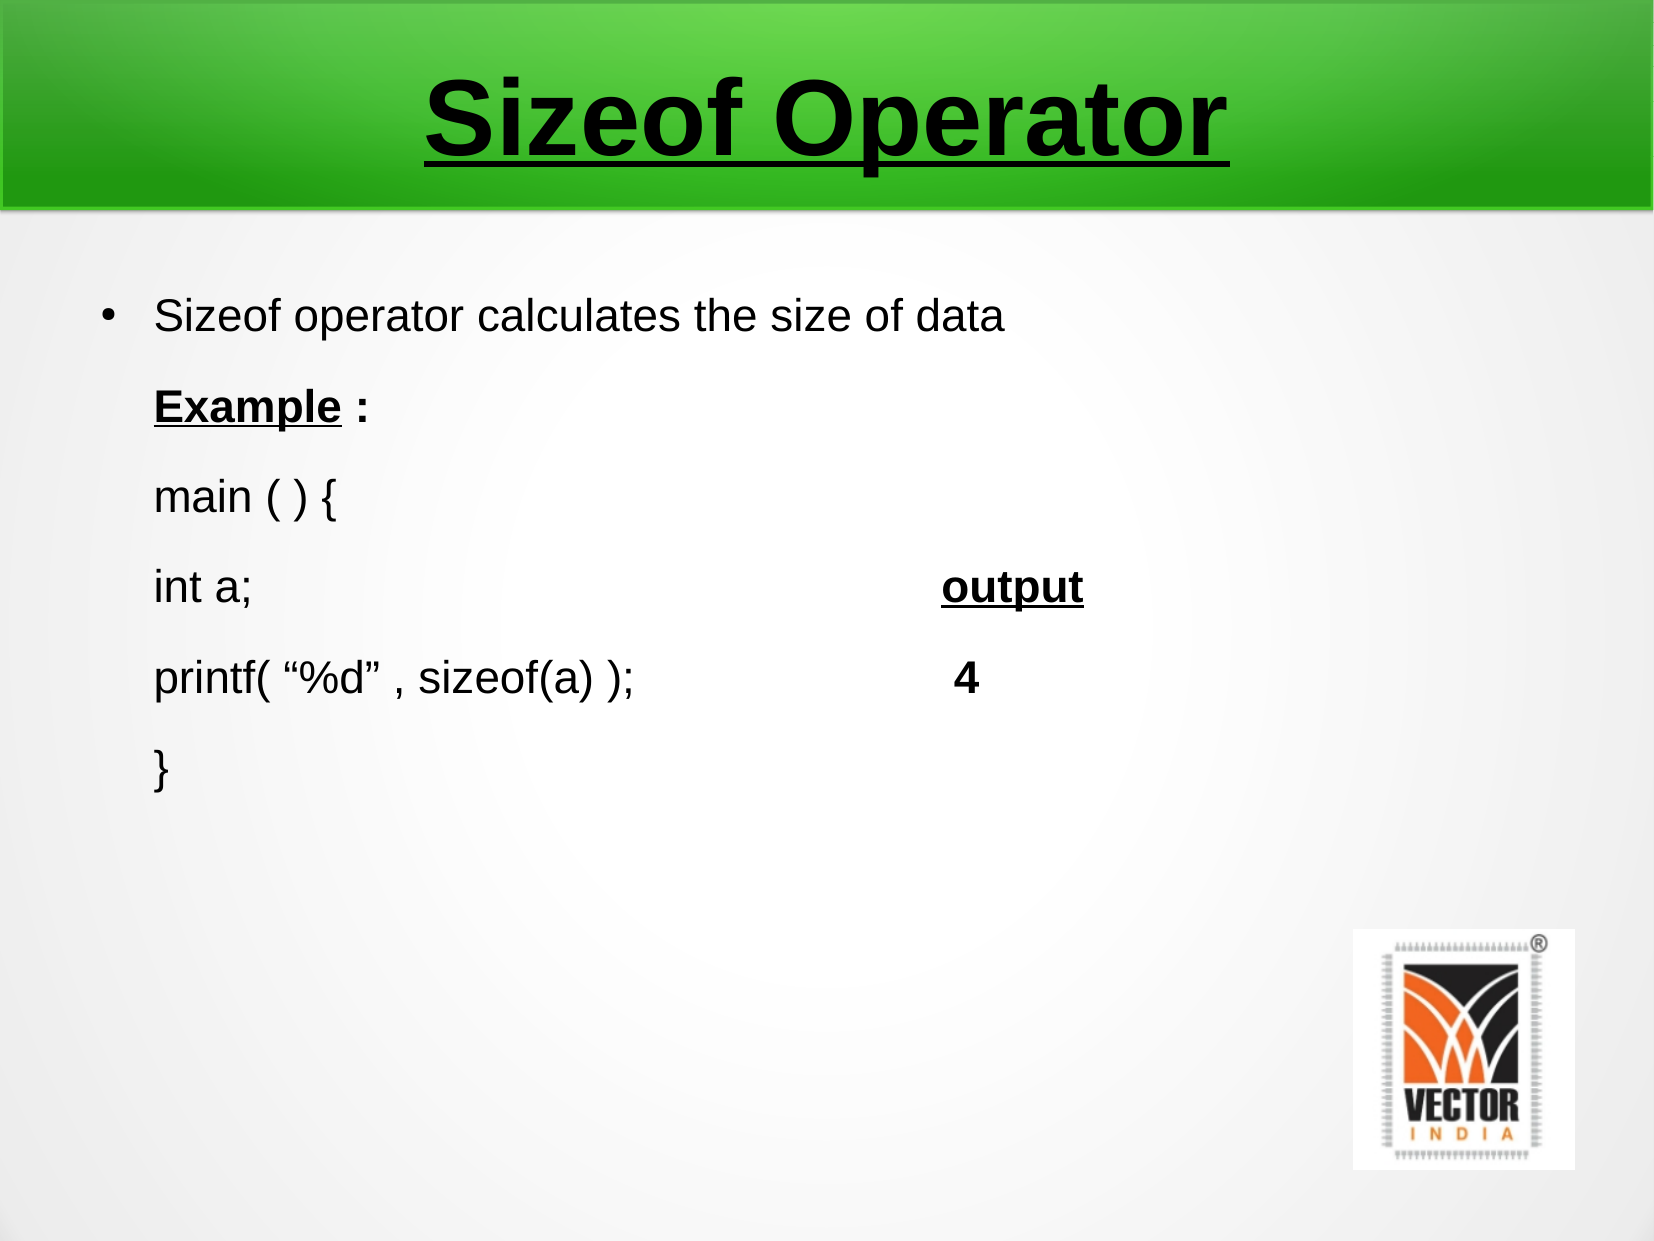

# Sizeof Operator
Sizeof operator calculates the size of data
Example :
main ( ) {
int a; output
printf( “%d” , sizeof(a) ); 4
}